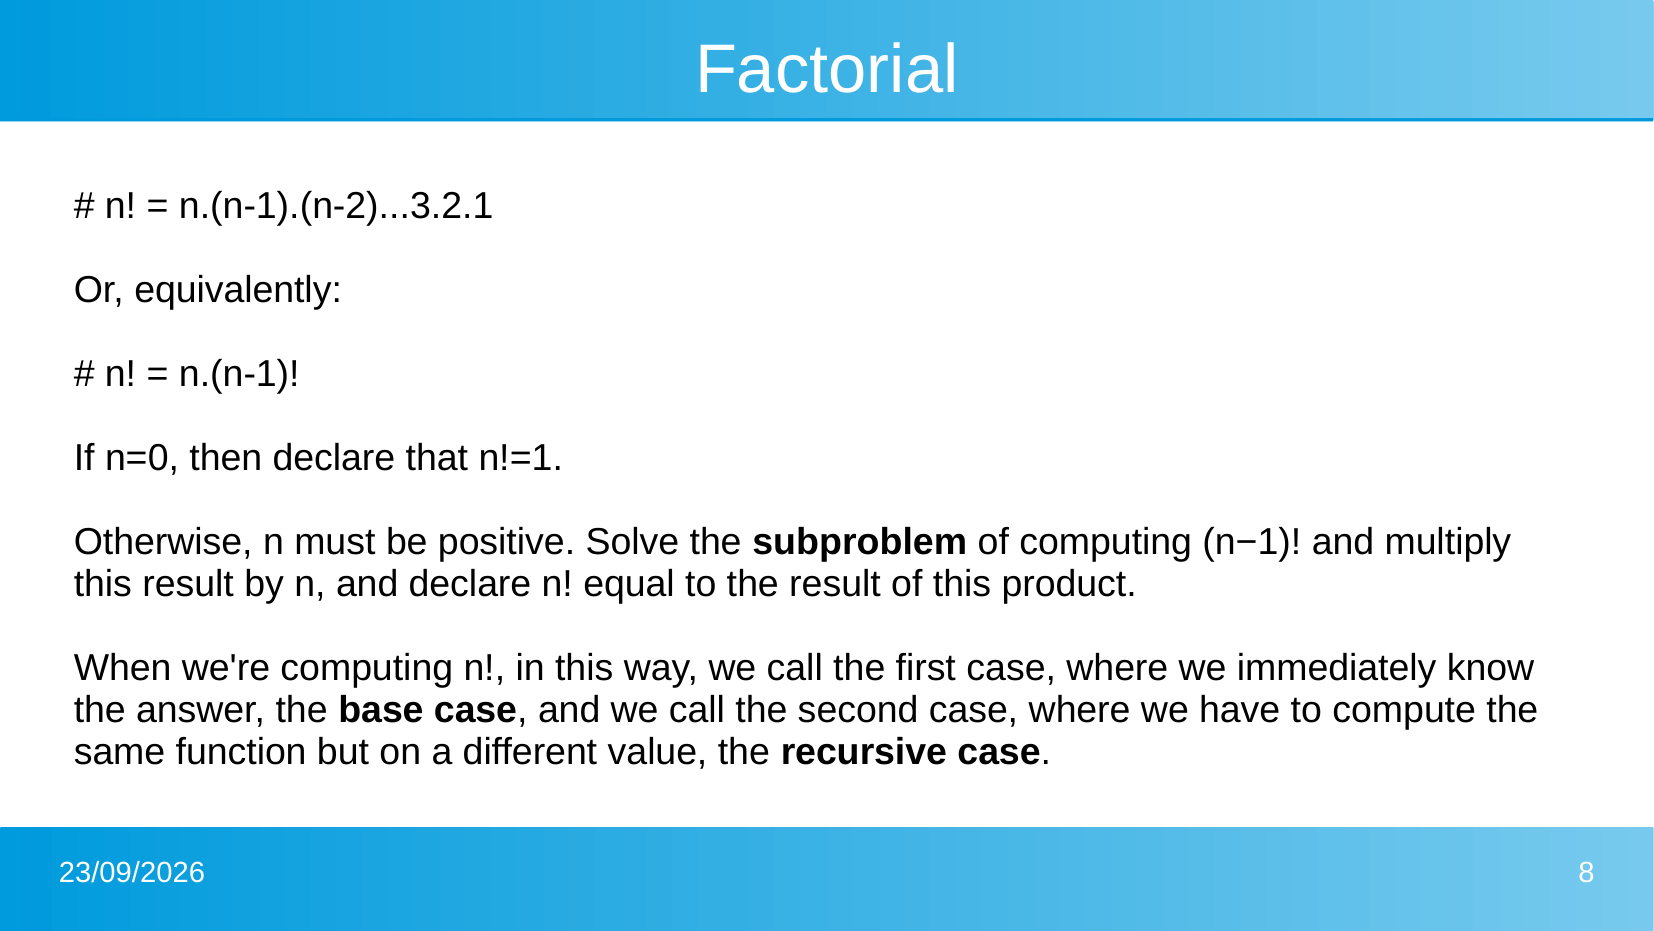

# Factorial
# n! = n.(n-1).(n-2)...3.2.1
Or, equivalently:
# n! = n.(n-1)!
If n=0, then declare that n!=1.
Otherwise, n must be positive. Solve the subproblem of computing (n−1)! and multiply this result by n, and declare n! equal to the result of this product.
When we're computing n!, in this way, we call the first case, where we immediately know the answer, the base case, and we call the second case, where we have to compute the same function but on a different value, the recursive case.
8